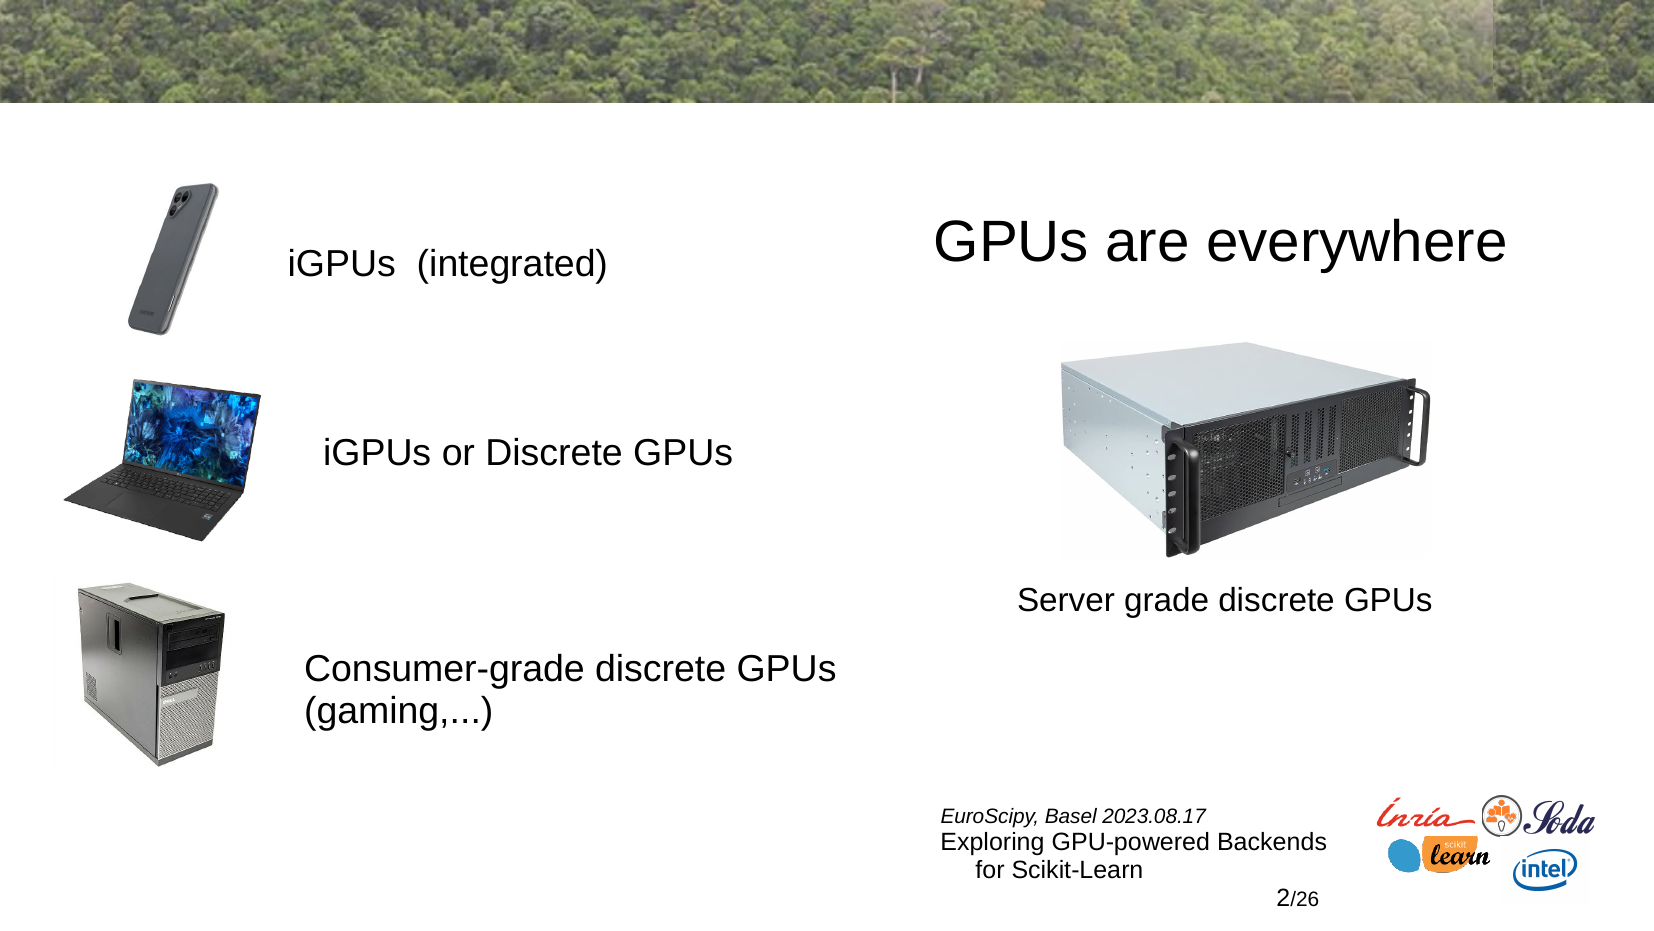

GPUs are everywhere
iGPUs (integrated)
iGPUs or Discrete GPUs
Server grade discrete GPUs
Consumer-grade discrete GPUs
(gaming,...)
 EuroScipy, Basel 2023.08.17
 Exploring GPU-powered Backends
 for Scikit-Learn
 2/26